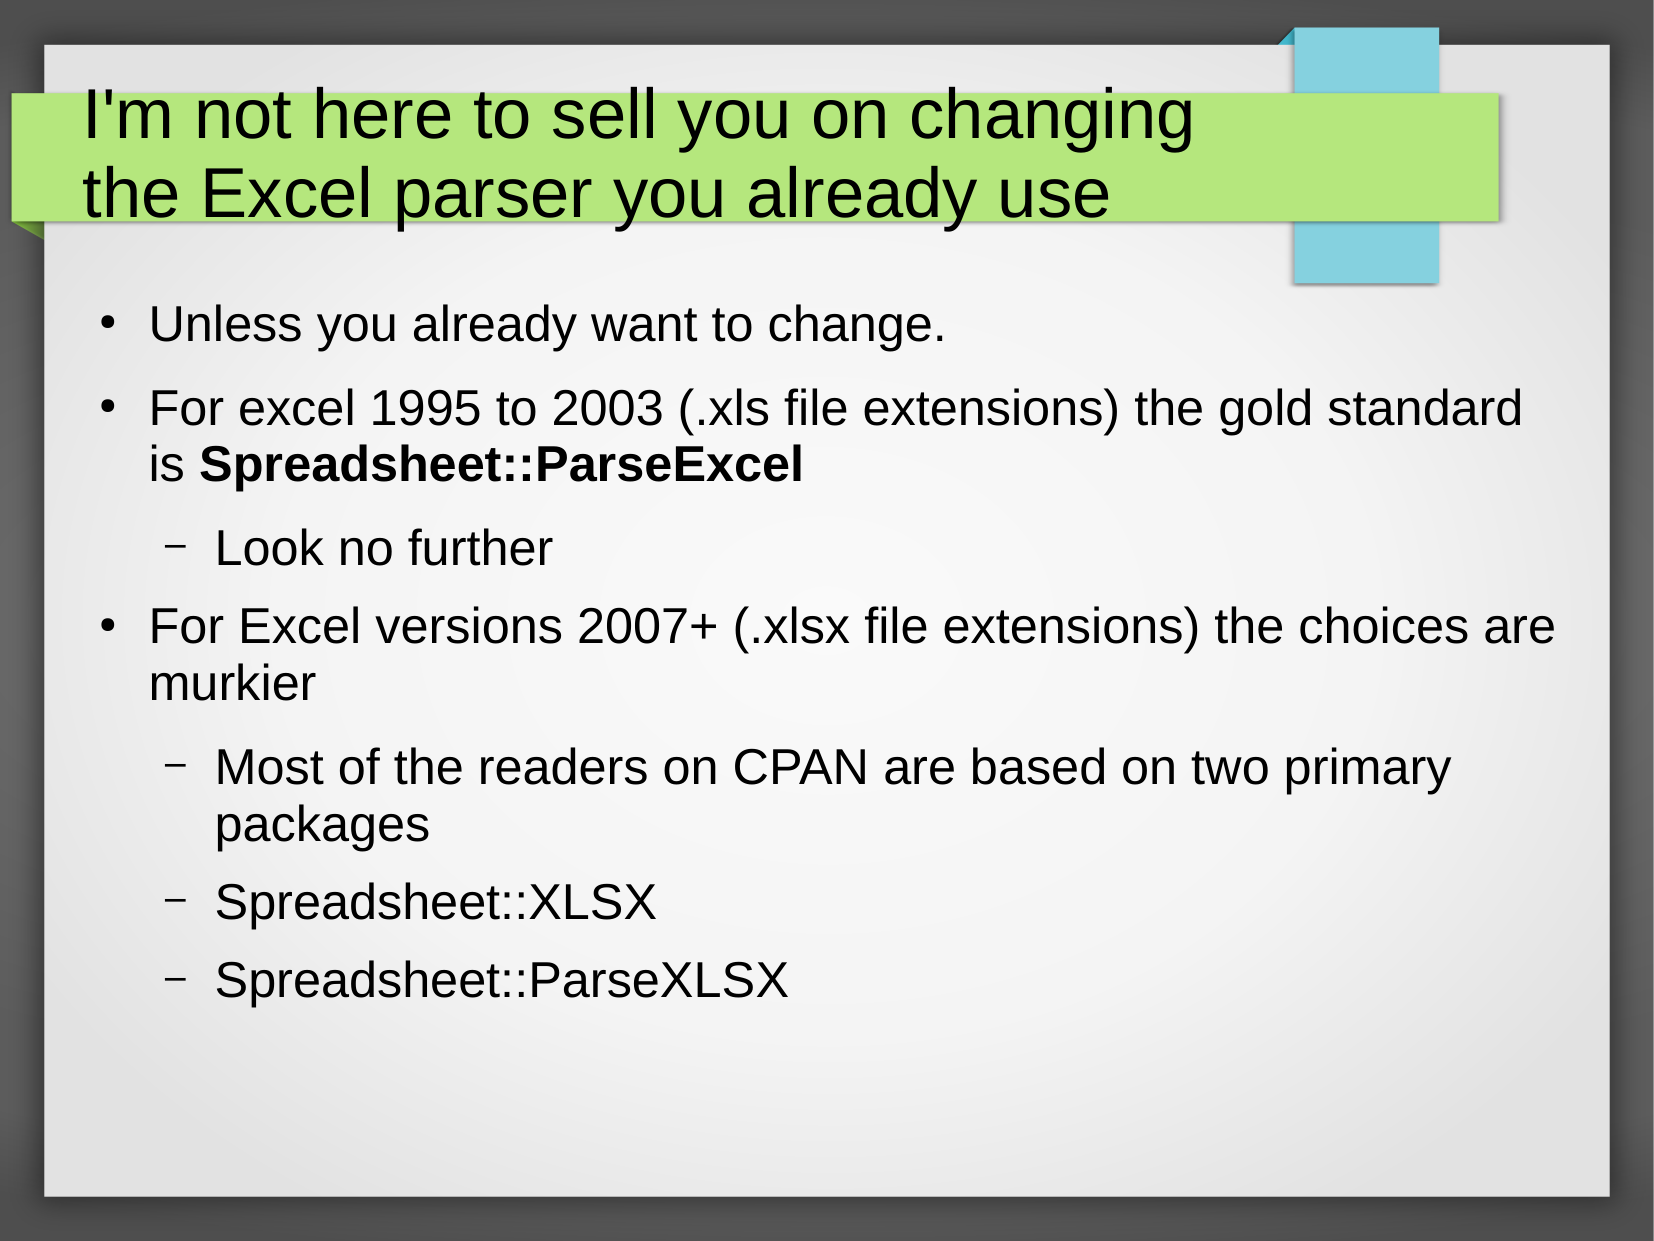

# I'm not here to sell you on changing the Excel parser you already use
Unless you already want to change.
For excel 1995 to 2003 (.xls file extensions) the gold standard is Spreadsheet::ParseExcel
Look no further
For Excel versions 2007+ (.xlsx file extensions) the choices are murkier
Most of the readers on CPAN are based on two primary packages
Spreadsheet::XLSX
Spreadsheet::ParseXLSX